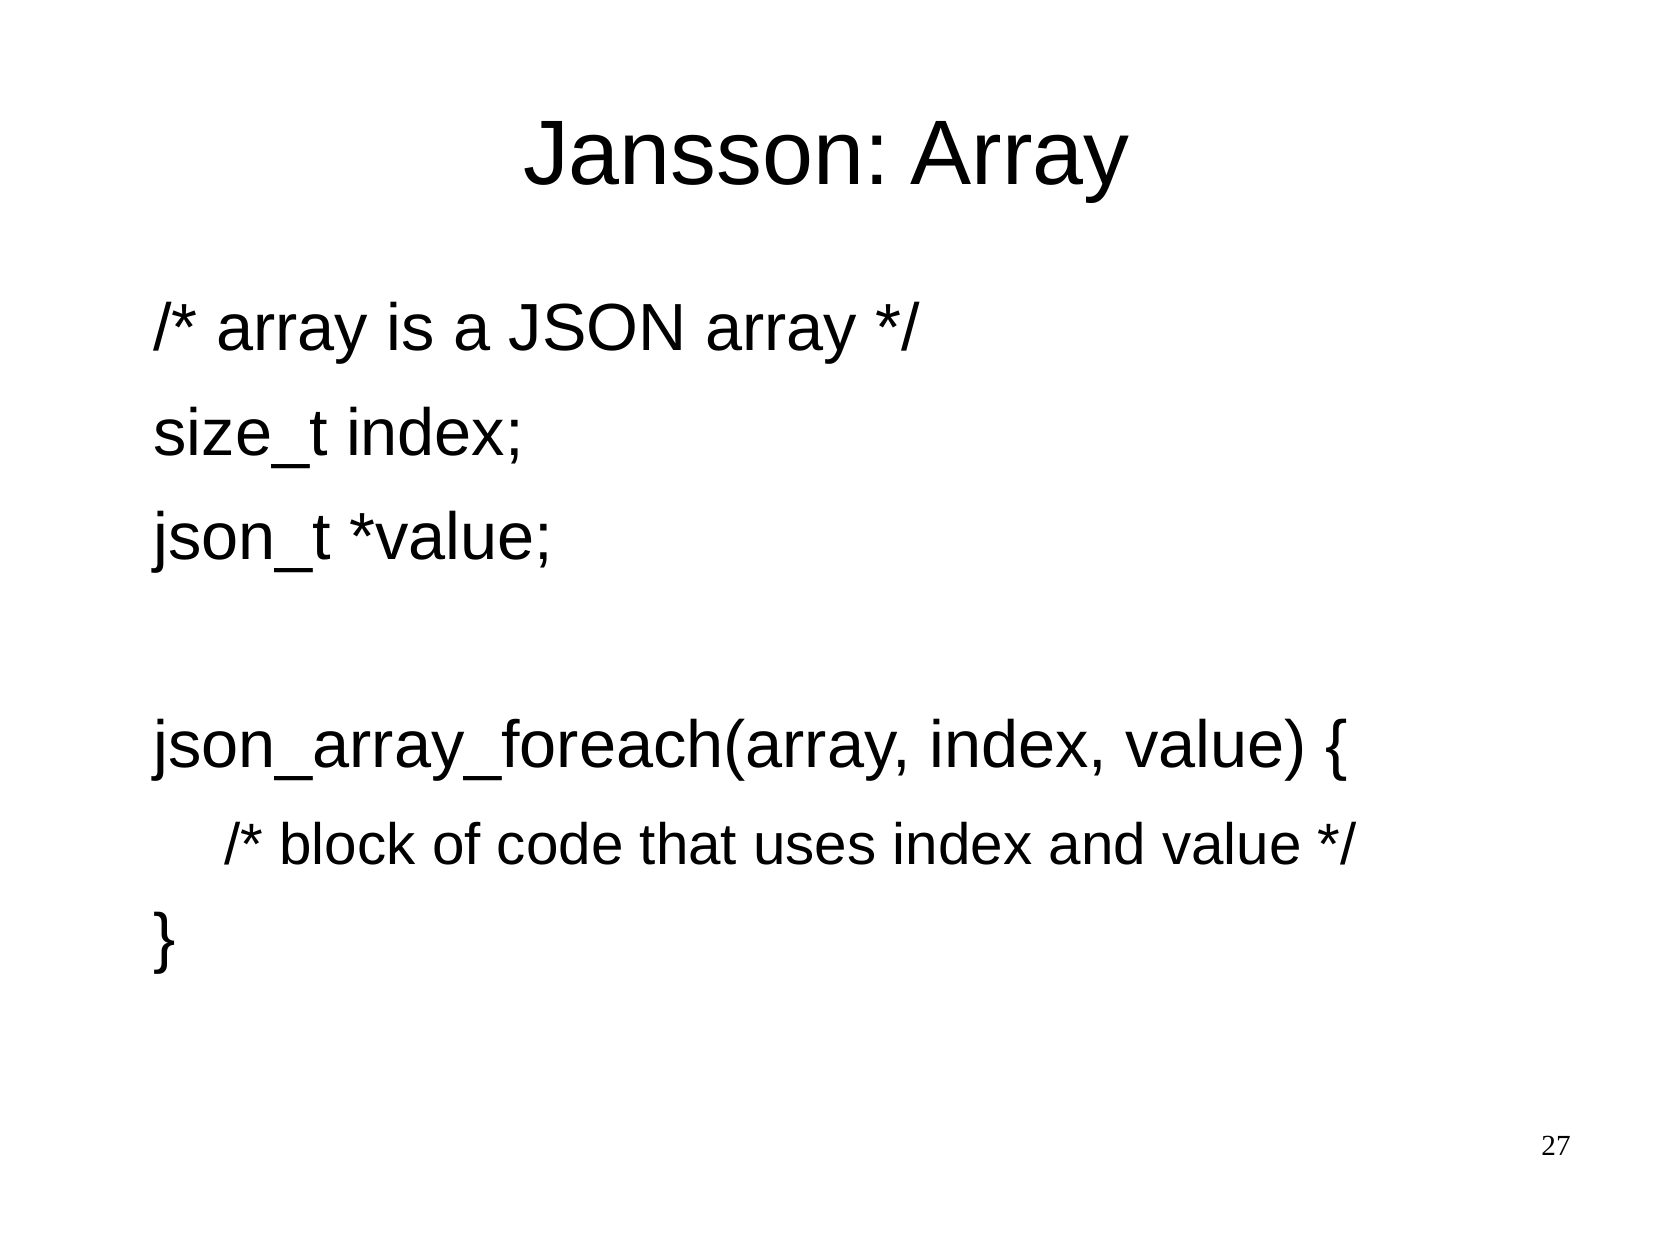

# Jansson: Array
/* array is a JSON array */
size_t index;
json_t *value;
json_array_foreach(array, index, value) {
/* block of code that uses index and value */
}
27